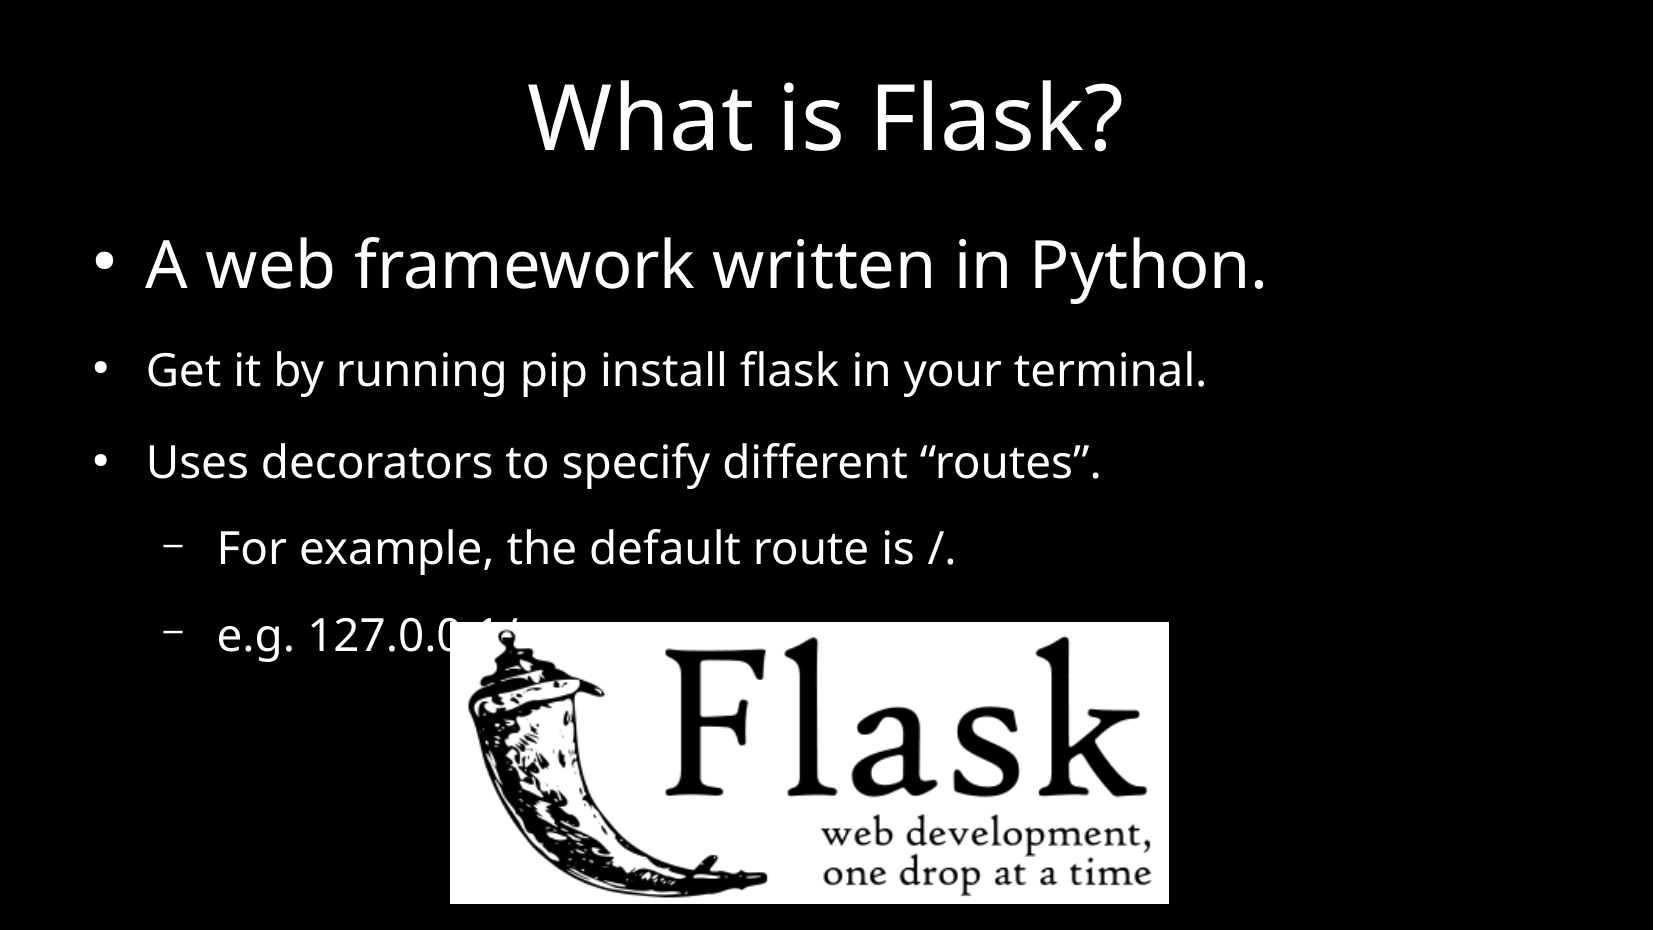

# What is Flask?
A web framework written in Python.
Get it by running pip install flask in your terminal.
Uses decorators to specify different “routes”.
For example, the default route is /.
e.g. 127.0.0.1/